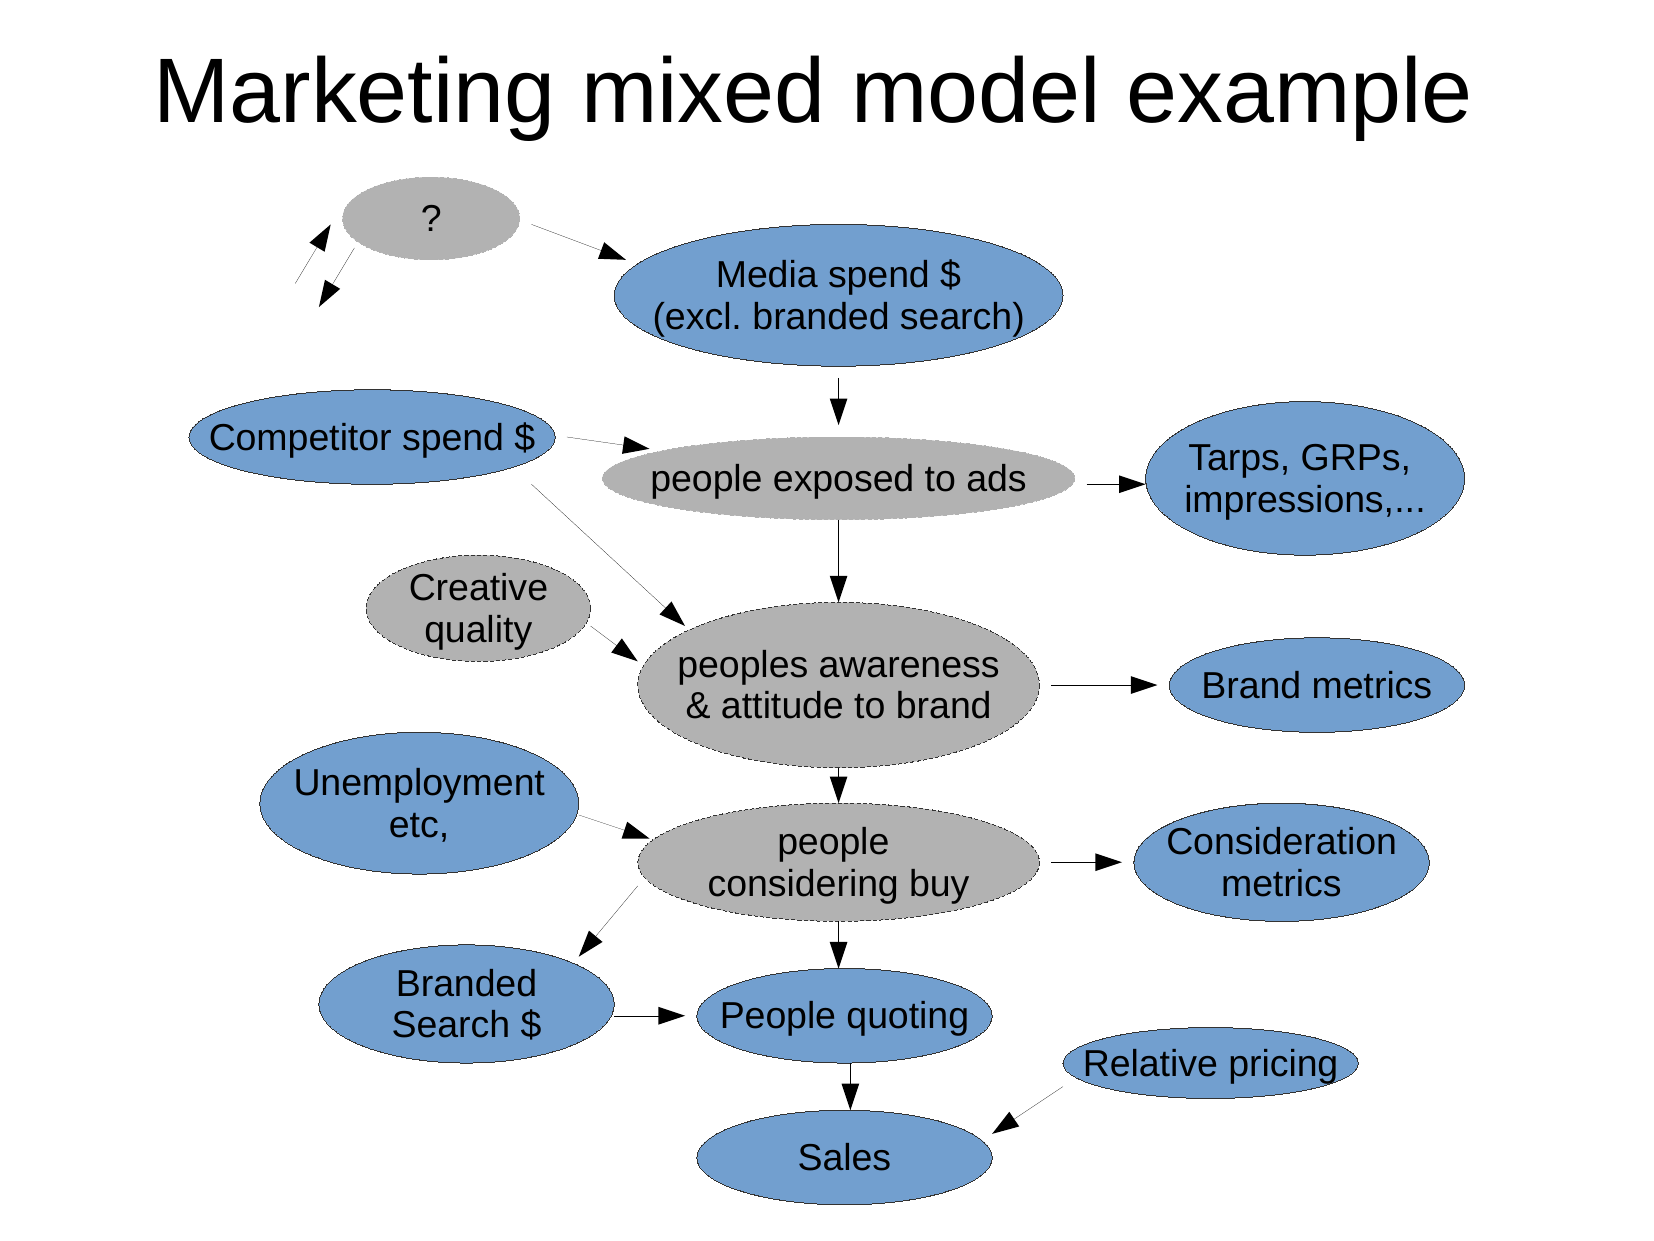

# Marketing mixed model example
?
Media spend $
(excl. branded search)
Competitor spend $
Tarps, GRPs,
impressions,...
people exposed to ads
Creative
quality
peoples awareness
& attitude to brand
Brand metrics
Unemployment
etc,
people
considering buy
Consideration
metrics
Consideration
metrics
Branded
Search $
People quoting
Relative pricing
Sales